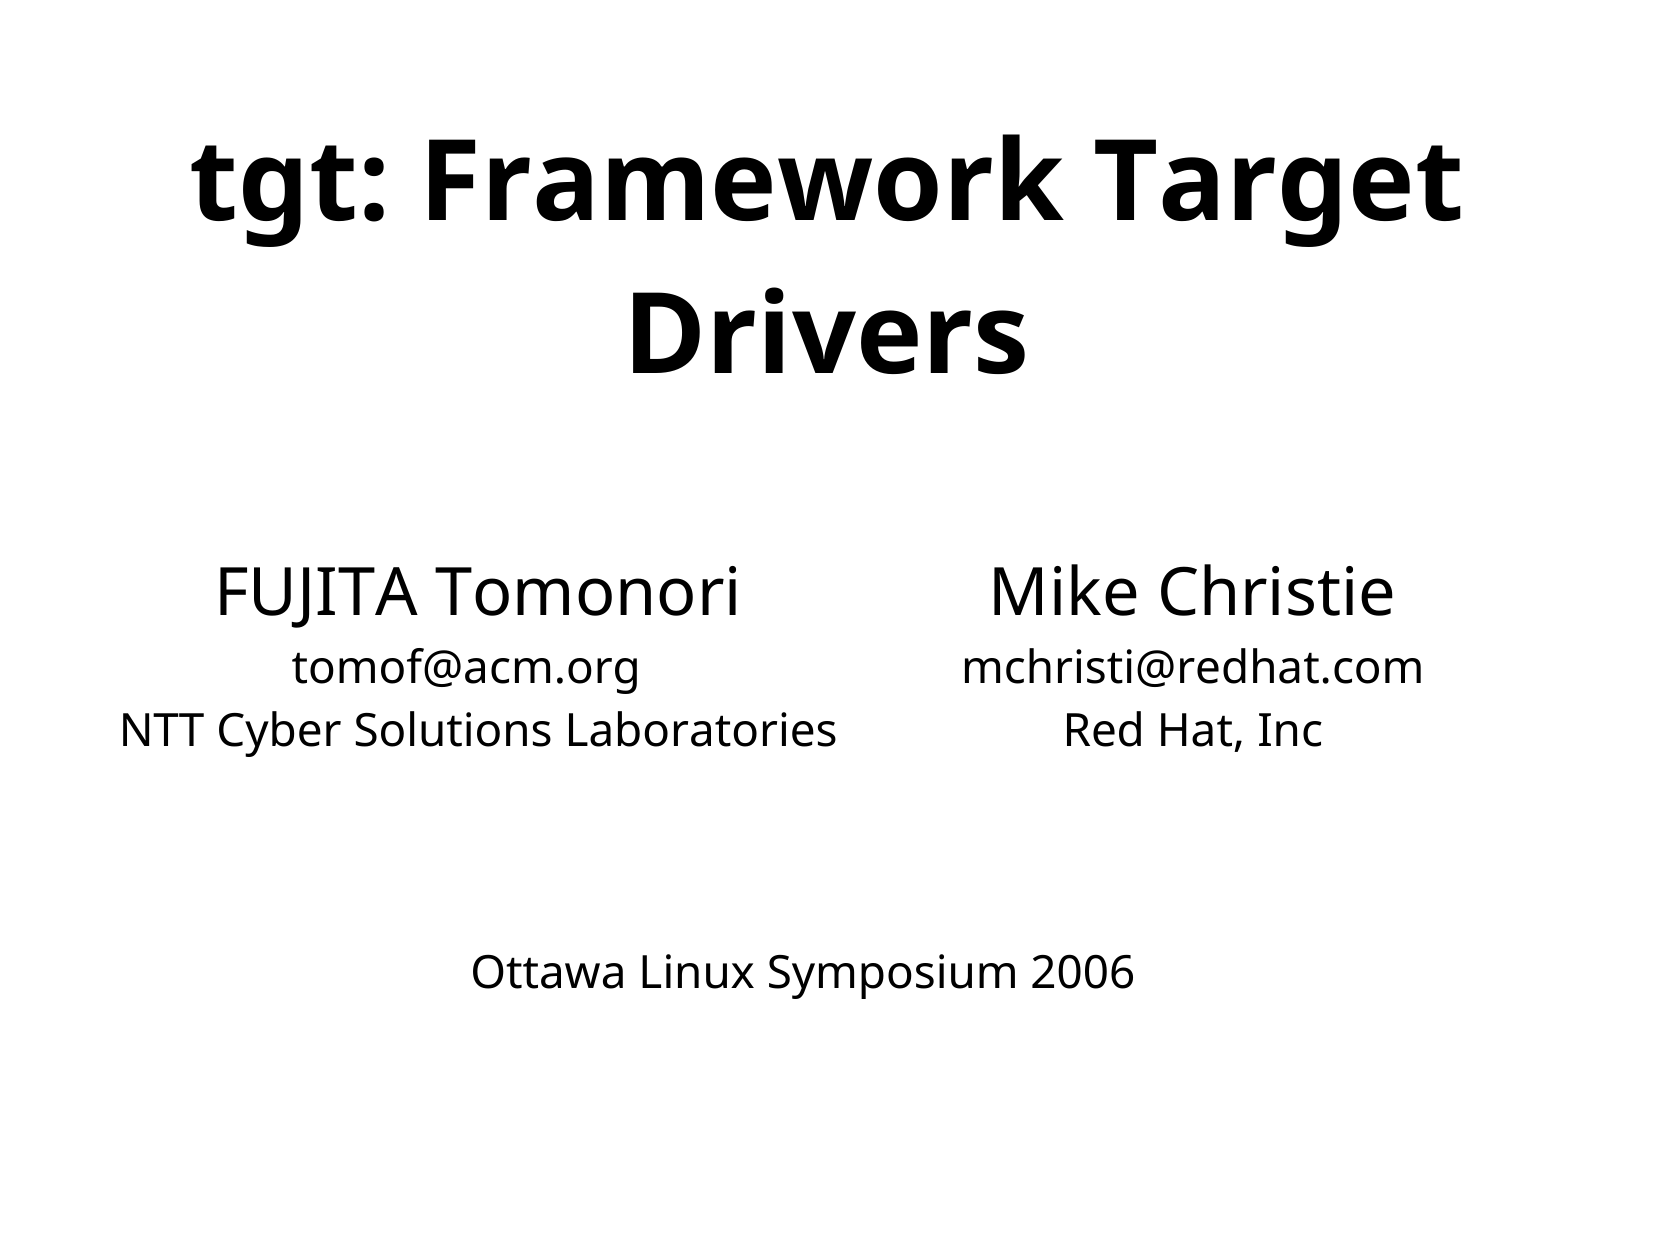

# tgt: Framework Target Drivers
FUJITA Tomonori
tomof@acm.org
NTT Cyber Solutions Laboratories
Mike Christie
mchristi@redhat.com
Red Hat, Inc
Ottawa Linux Symposium 2006
1